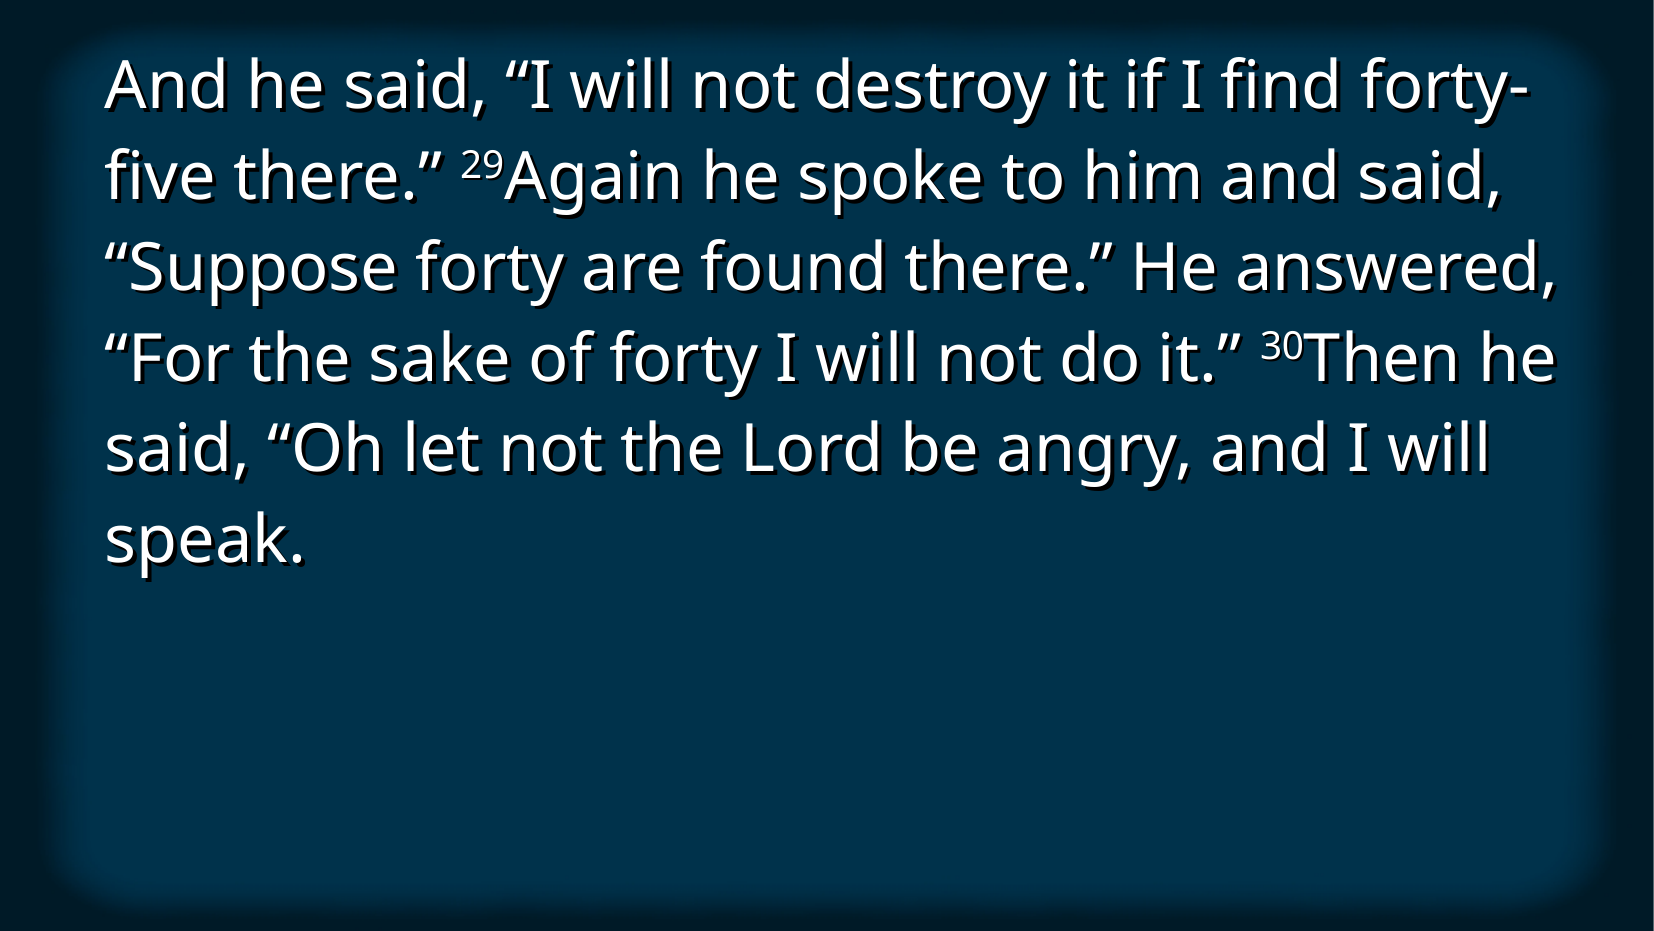

And he said, “I will not destroy it if I find forty-five there.” 29Again he spoke to him and said, “Suppose forty are found there.” He answered, “For the sake of forty I will not do it.” 30Then he said, “Oh let not the Lord be angry, and I will speak.